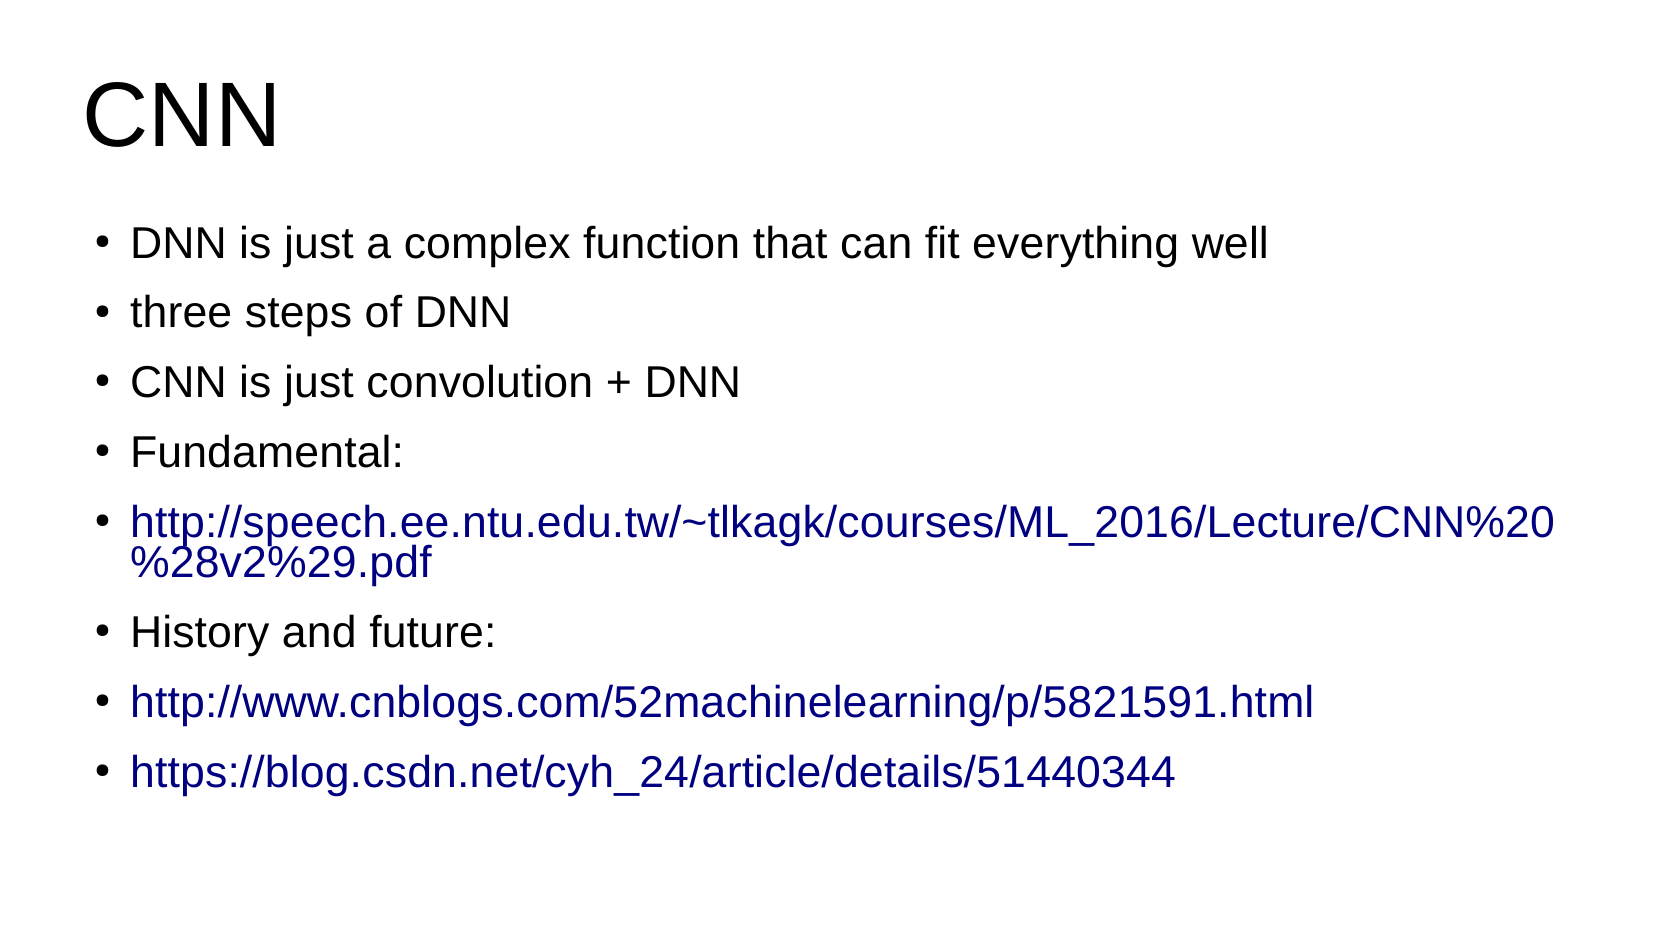

# CNN
DNN is just a complex function that can fit everything well
three steps of DNN
CNN is just convolution + DNN
Fundamental:
http://speech.ee.ntu.edu.tw/~tlkagk/courses/ML_2016/Lecture/CNN%20%28v2%29.pdf
History and future:
http://www.cnblogs.com/52machinelearning/p/5821591.html
https://blog.csdn.net/cyh_24/article/details/51440344